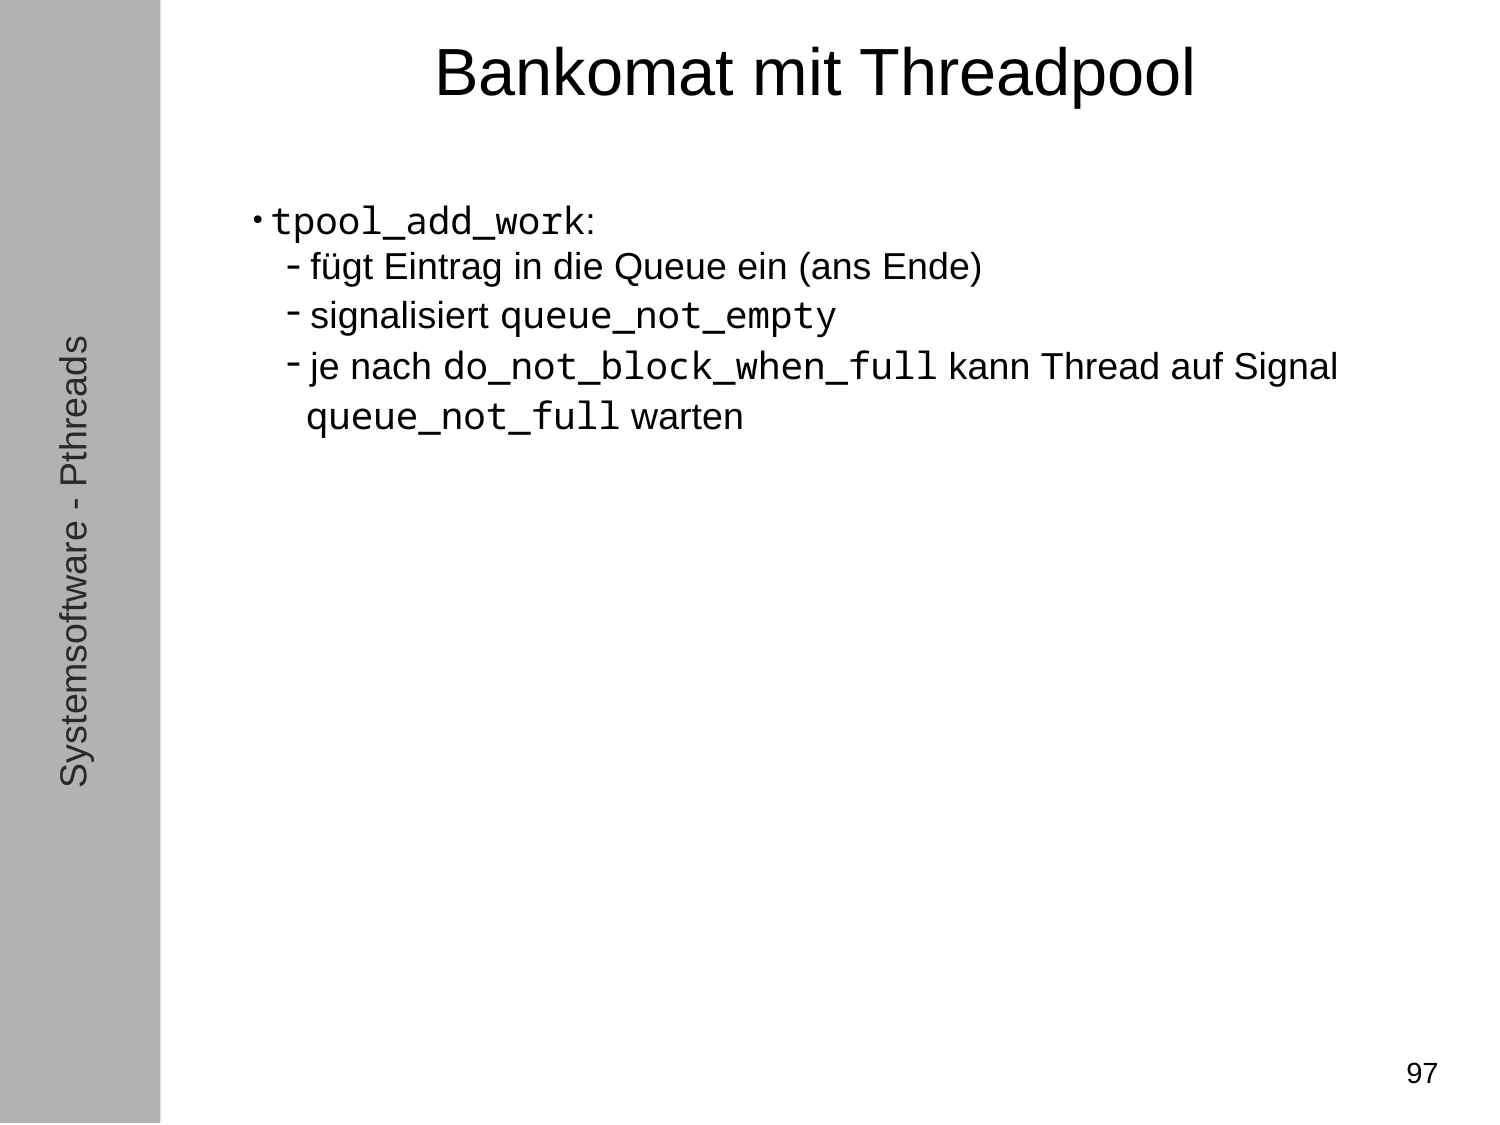

Bankomat mit Threadpool
tpool_add_work:
fügt Eintrag in die Queue ein (ans Ende)
signalisiert queue_not_empty
je nach do_not_block_when_full kann Thread auf Signal queue_not_full warten
Systemsoftware - Pthreads